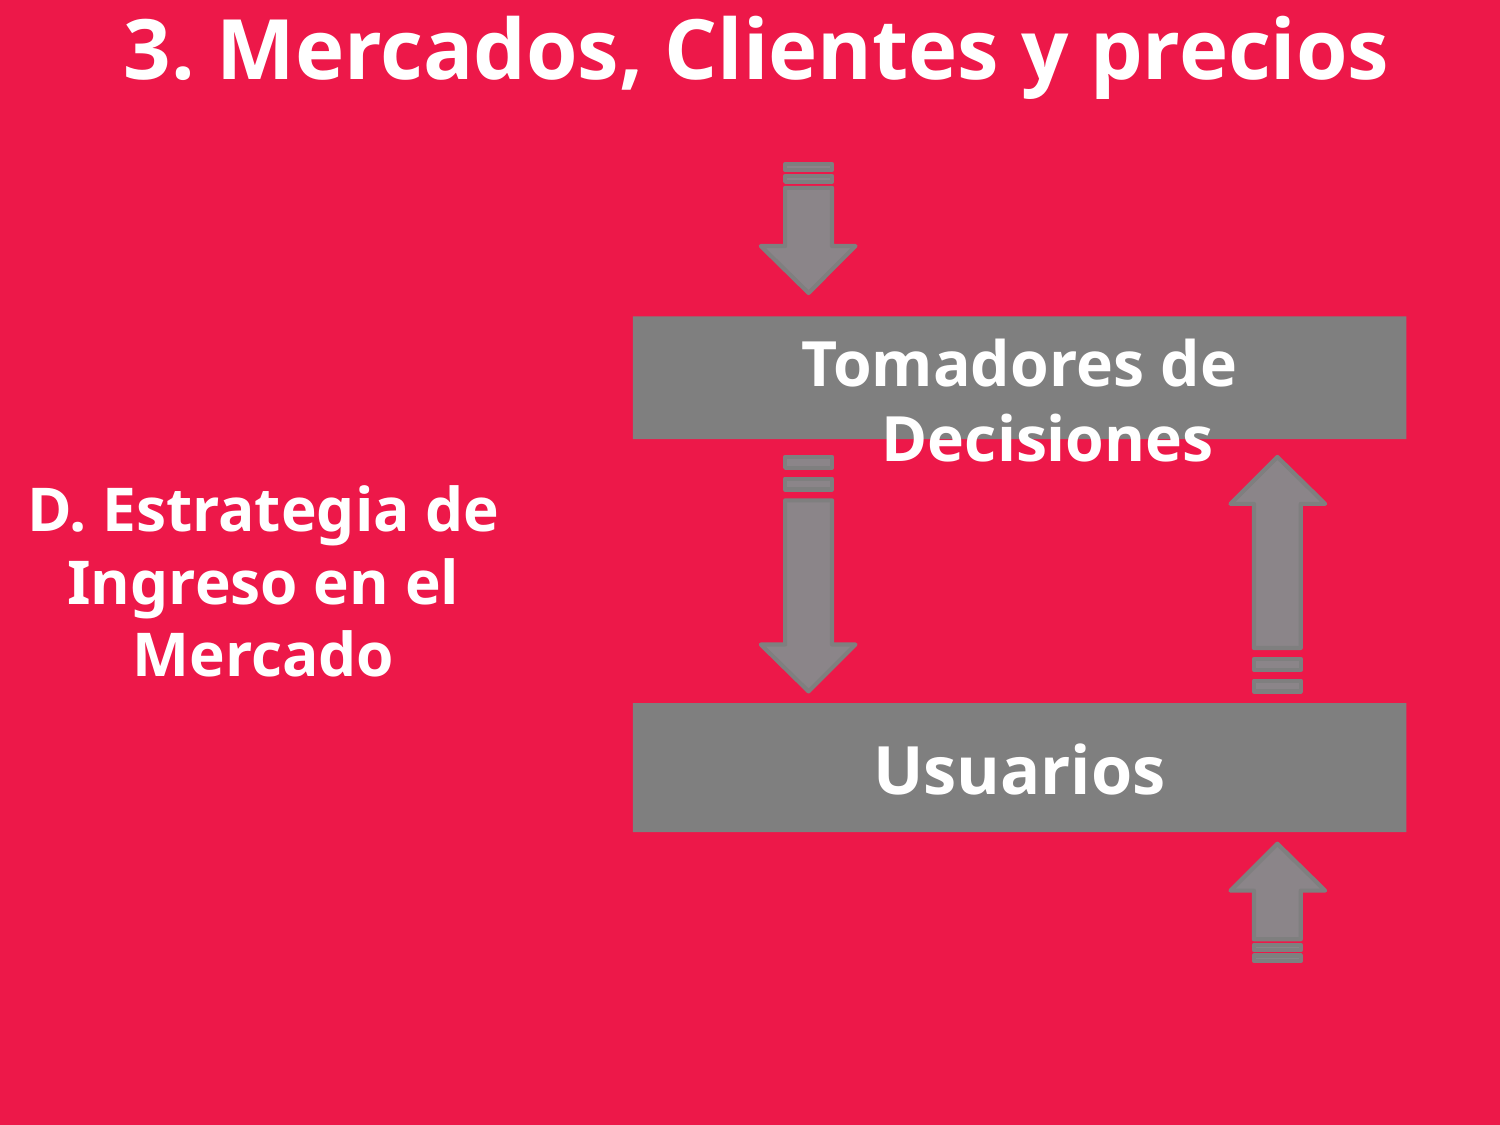

3. Mercados, Clientes y precios
Tomadores de Decisiones
D. Estrategia de Ingreso en el Mercado
Usuarios